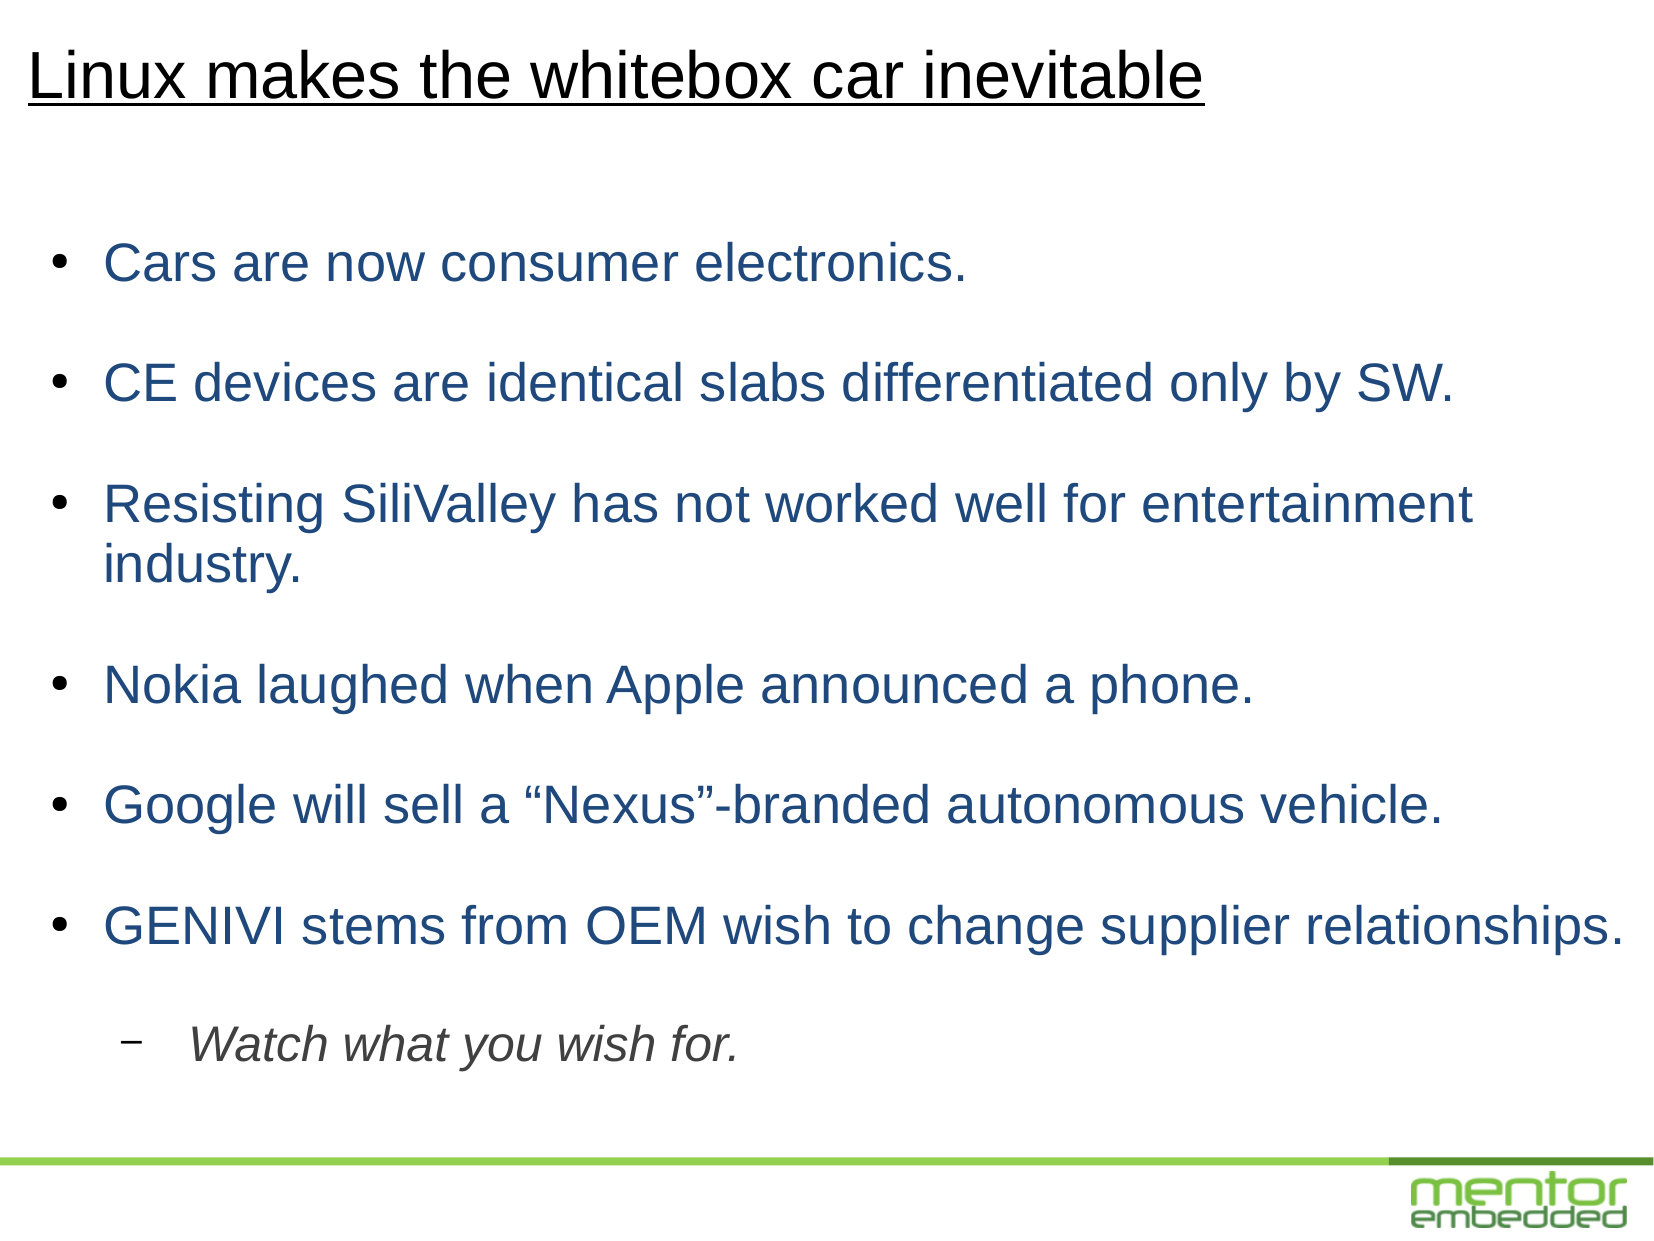

# Linux makes the whitebox car inevitable
Cars are now consumer electronics.
CE devices are identical slabs differentiated only by SW.
Resisting SiliValley has not worked well for entertainment industry.
Nokia laughed when Apple announced a phone.
Google will sell a “Nexus”-branded autonomous vehicle.
GENIVI stems from OEM wish to change supplier relationships.
 Watch what you wish for.